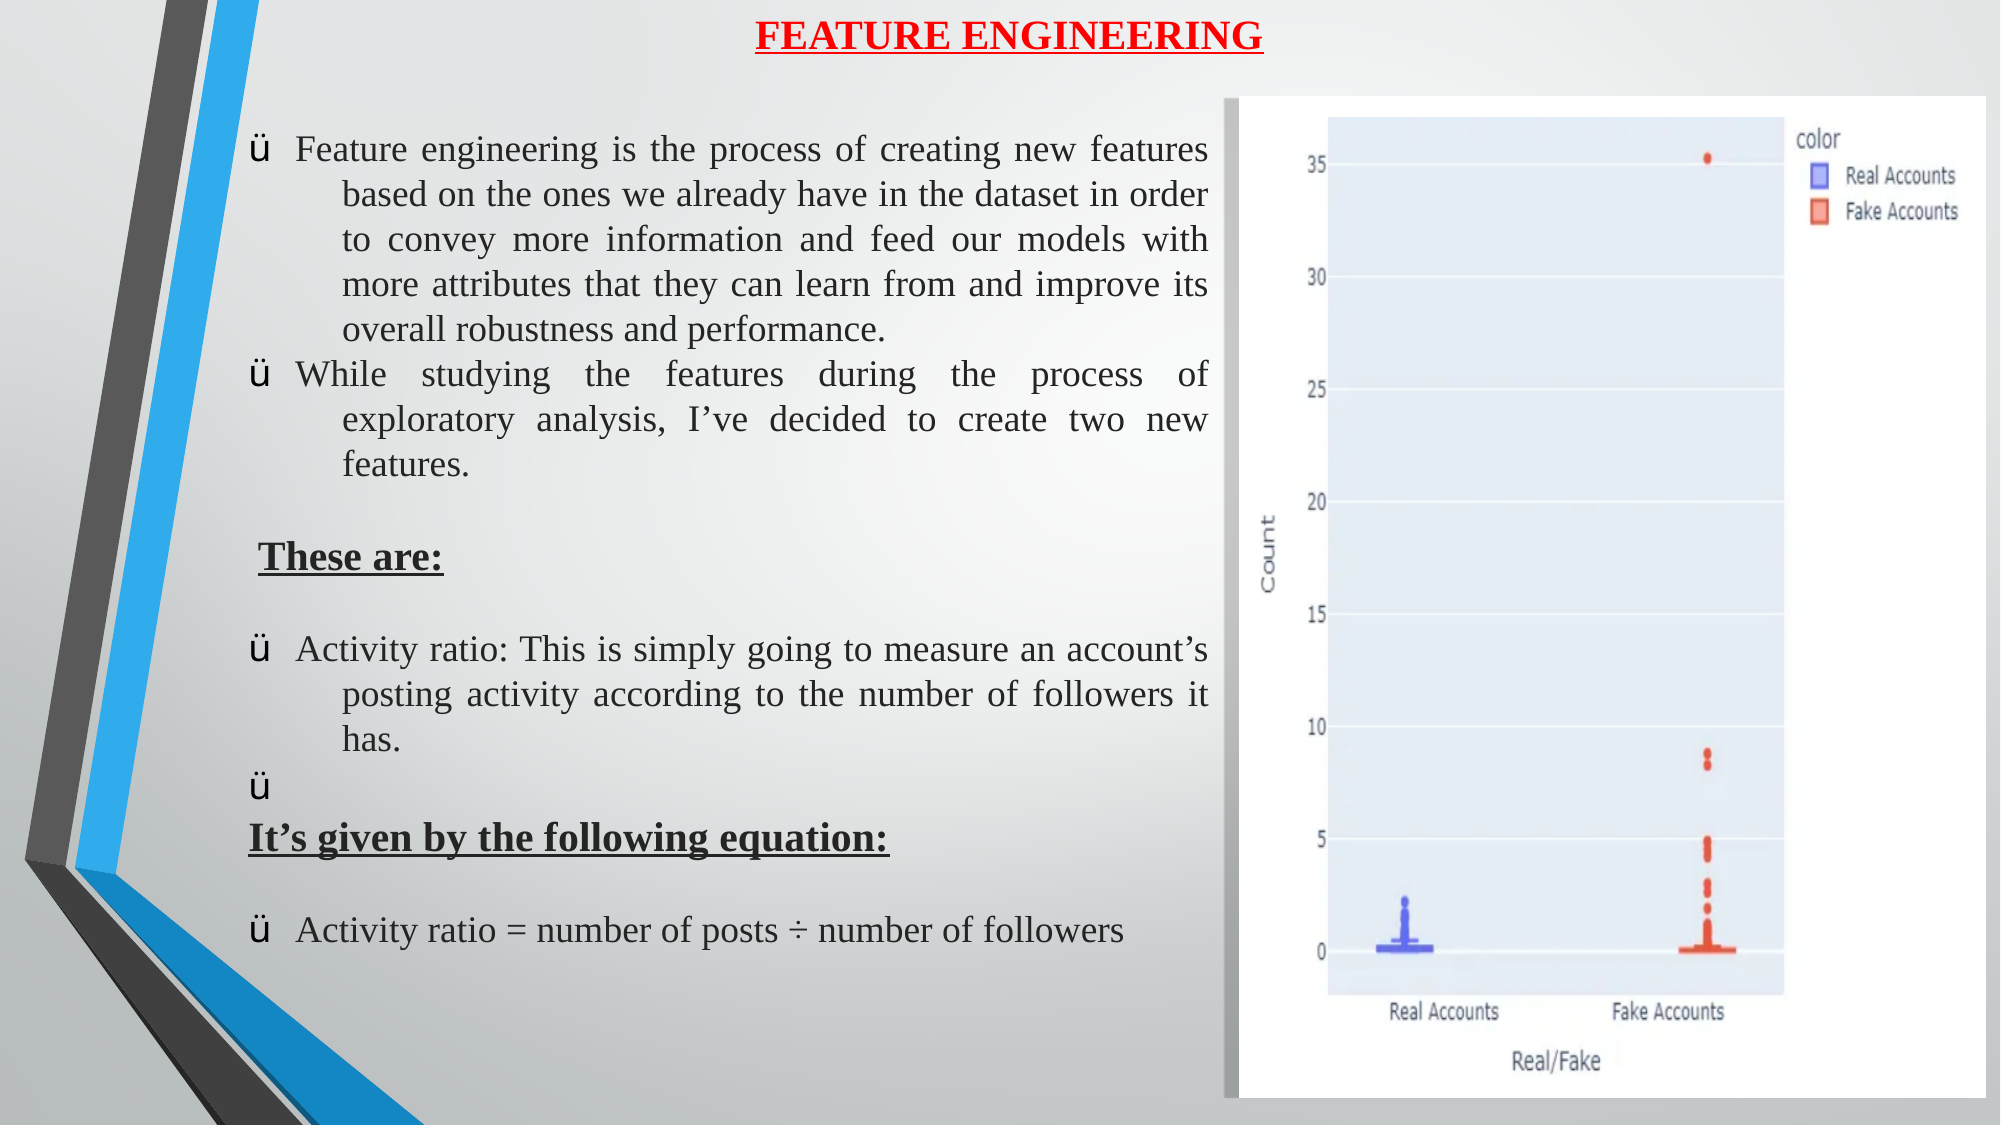

FEATURE ENGINEERING
Feature engineering is the process of creating new features based on the ones we already have in the dataset in order to convey more information and feed our models with more attributes that they can learn from and improve its overall robustness and performance.
While studying the features during the process of exploratory analysis, I’ve decided to create two new features.
 These are:
Activity ratio: This is simply going to measure an account’s posting activity according to the number of followers it has.
It’s given by the following equation:
Activity ratio = number of posts ÷ number of followers